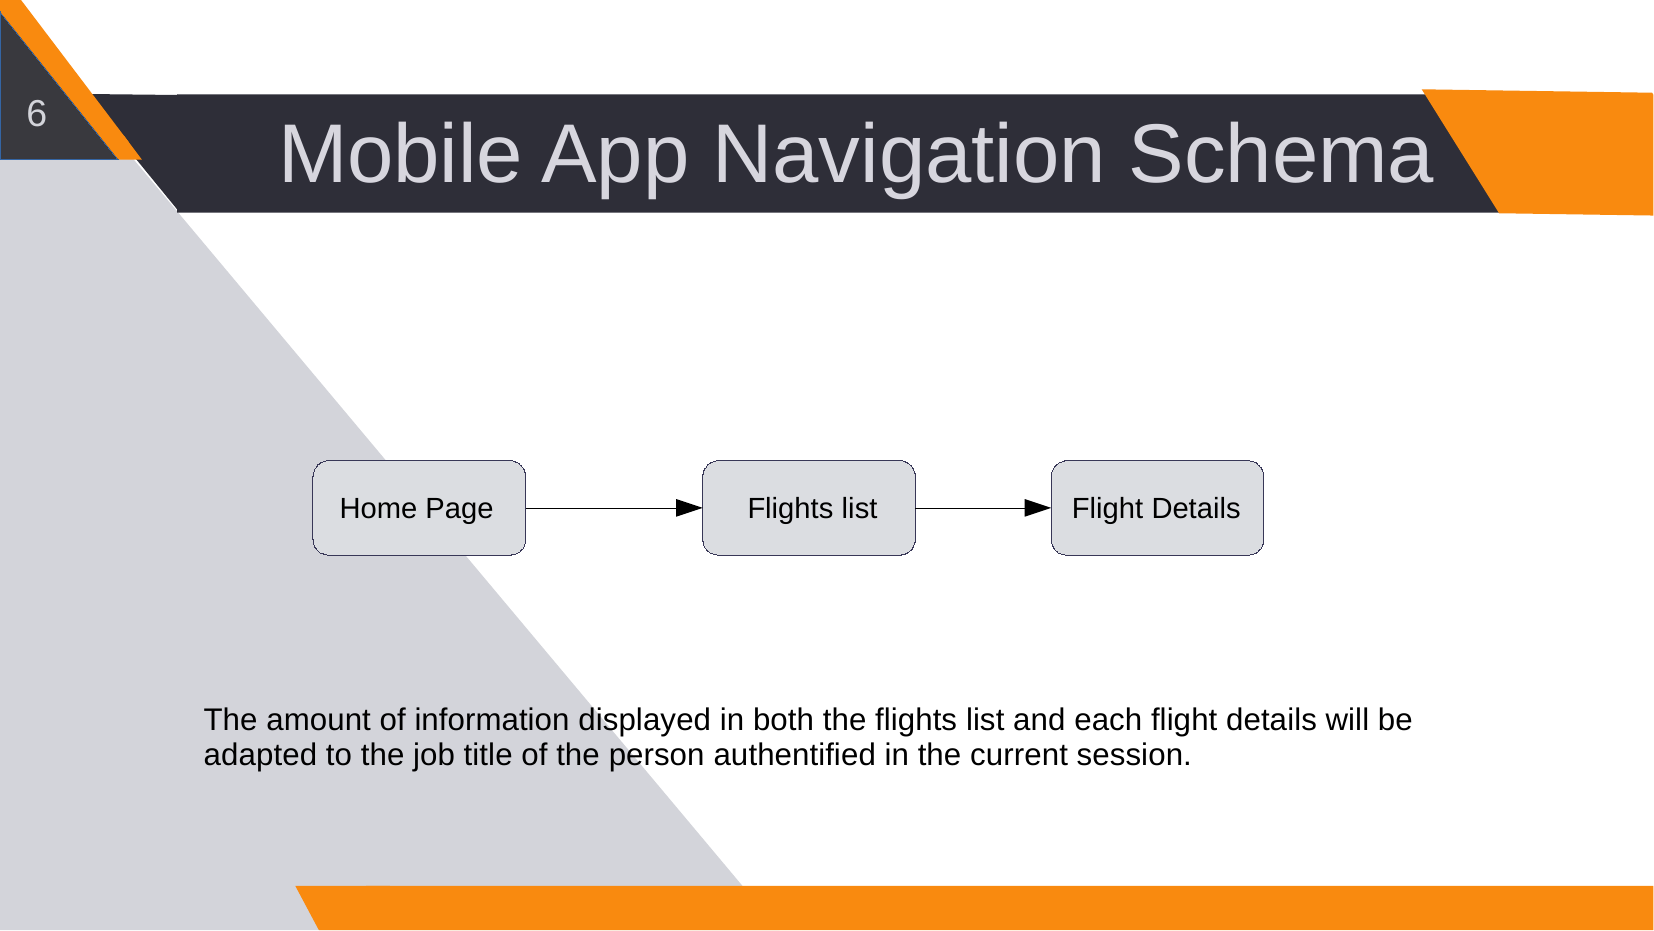

6
2
Mobile App Navigation Schema
Home Page
Flights list
Flight Details
The amount of information displayed in both the flights list and each flight details will be adapted to the job title of the person authentified in the current session.